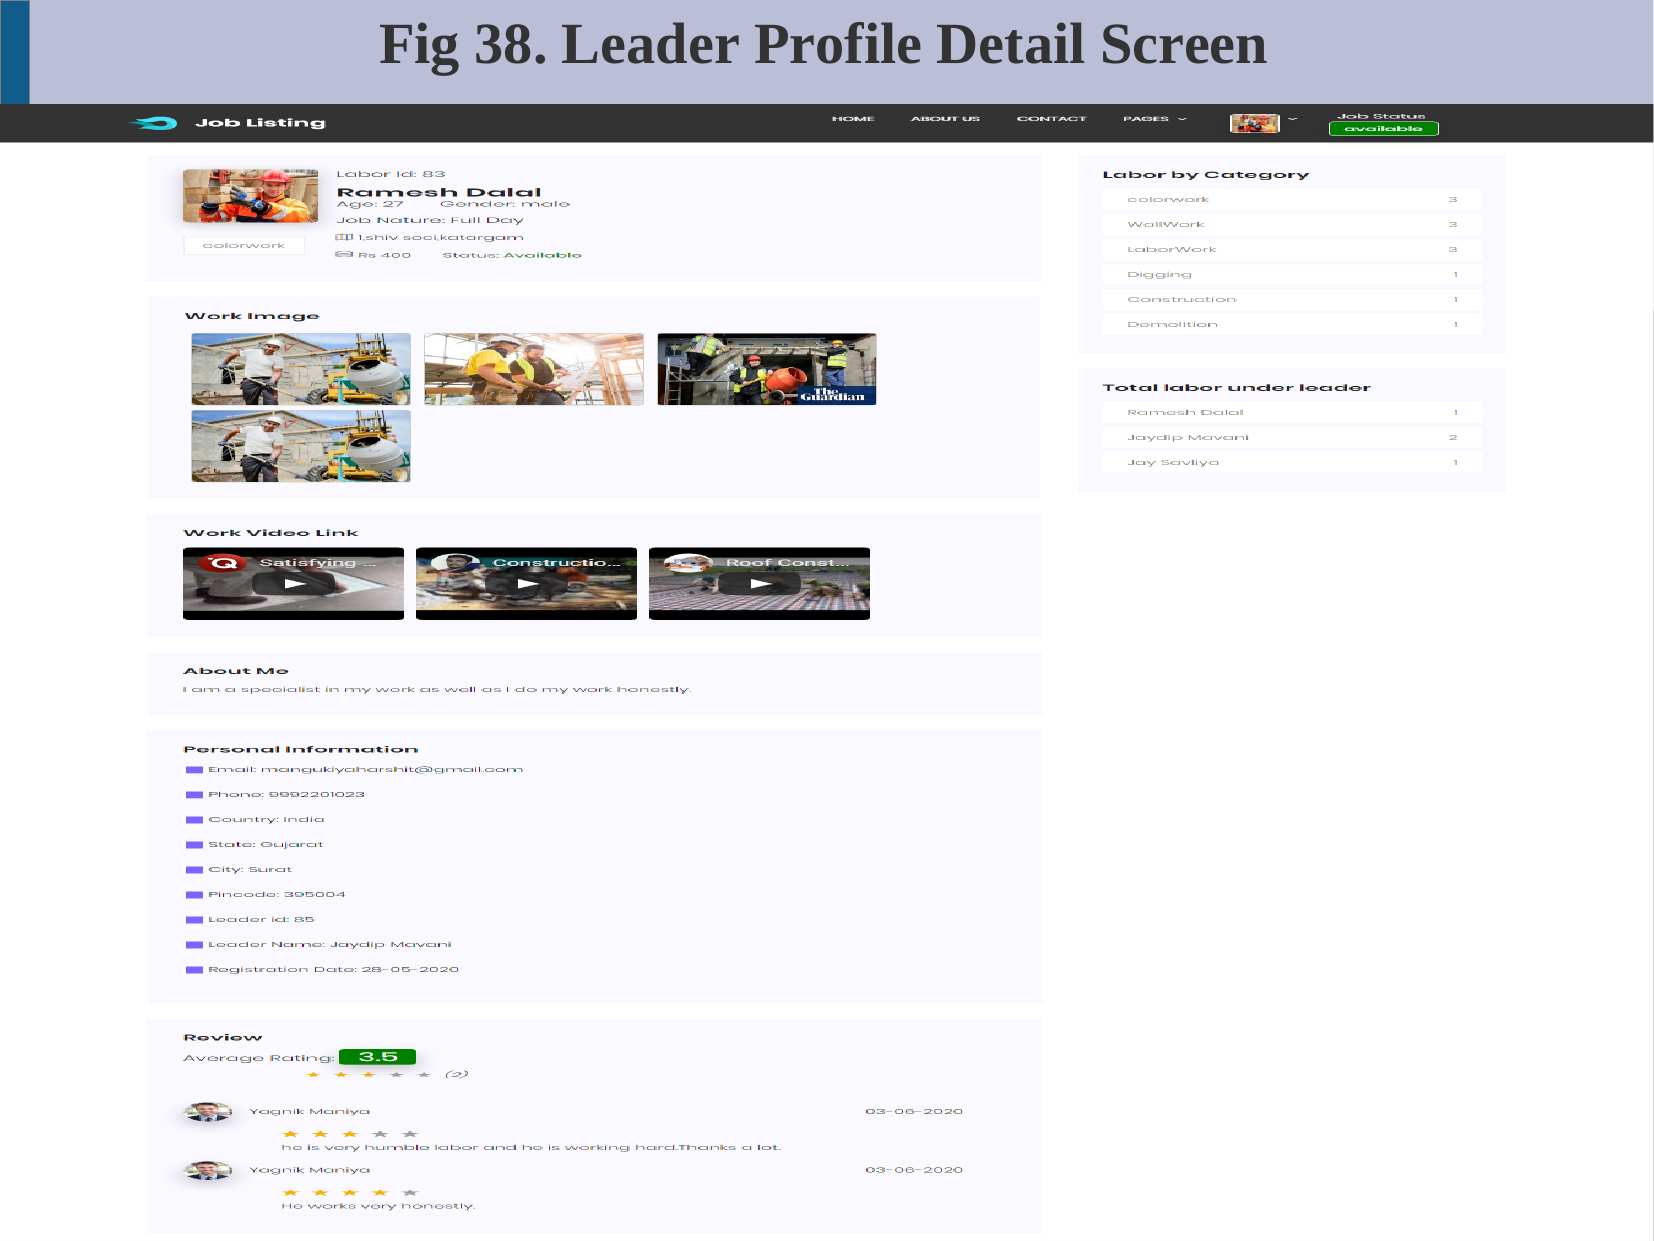

# Fig 38. Leader Profile Detail Screen